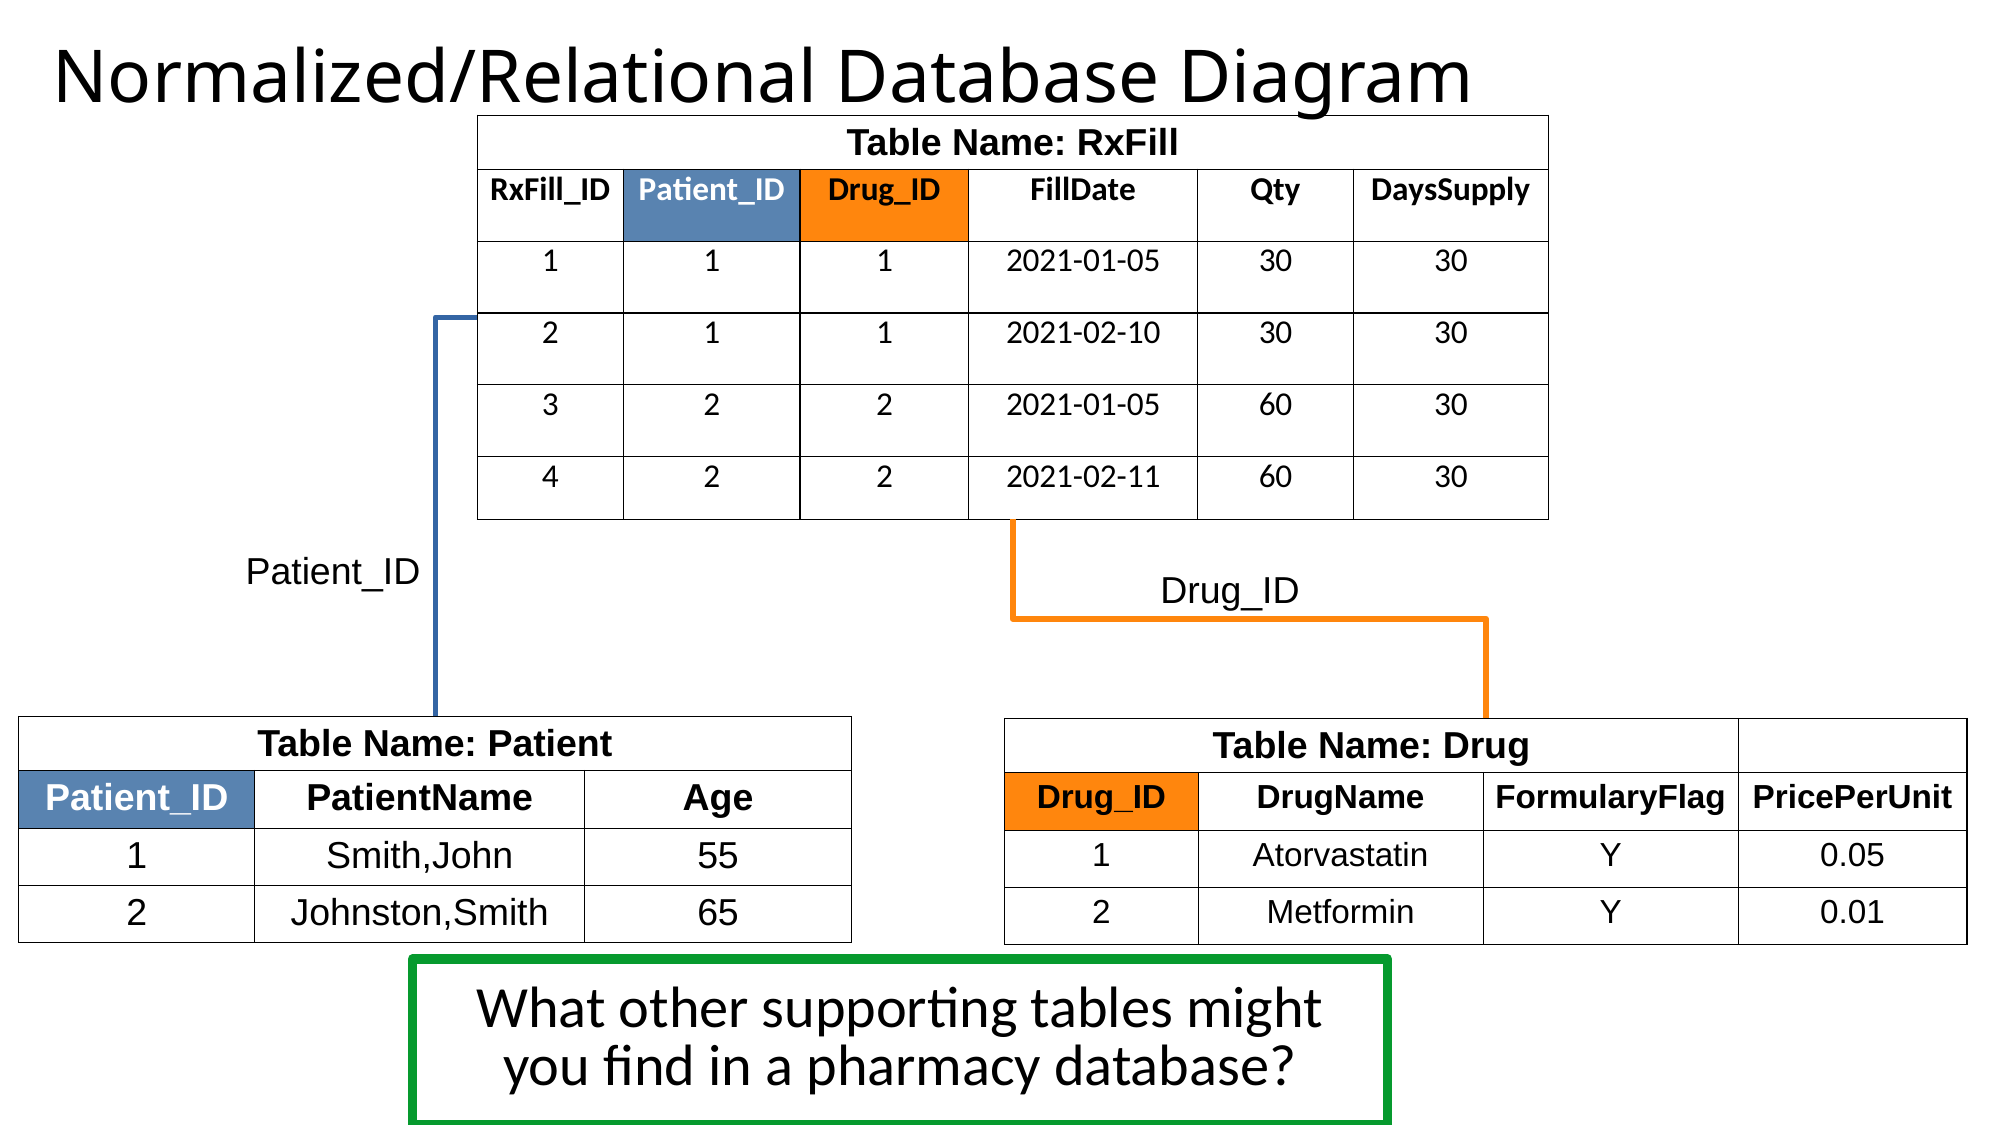

# Normalized/Relational Database Diagram
| Table Name: RxFill | | | | | |
| --- | --- | --- | --- | --- | --- |
| RxFill\_ID | Patient\_ID | Drug\_ID | FillDate | Qty | DaysSupply |
| 1 | 1 | 1 | 2021-01-05 | 30 | 30 |
| 2 | 1 | 1 | 2021-02-10 | 30 | 30 |
| 3 | 2 | 2 | 2021-01-05 | 60 | 30 |
| 4 | 2 | 2 | 2021-02-11 | 60 | 30 |
Patient_ID
Drug_ID
| Table Name: Patient | | |
| --- | --- | --- |
| Patient\_ID | PatientName | Age |
| 1 | Smith,John | 55 |
| 2 | Johnston,Smith | 65 |
| Table Name: Drug | | | |
| --- | --- | --- | --- |
| Drug\_ID | DrugName | FormularyFlag | PricePerUnit |
| 1 | Atorvastatin | Y | 0.05 |
| 2 | Metformin | Y | 0.01 |
What other supporting tables might you find in a pharmacy database?